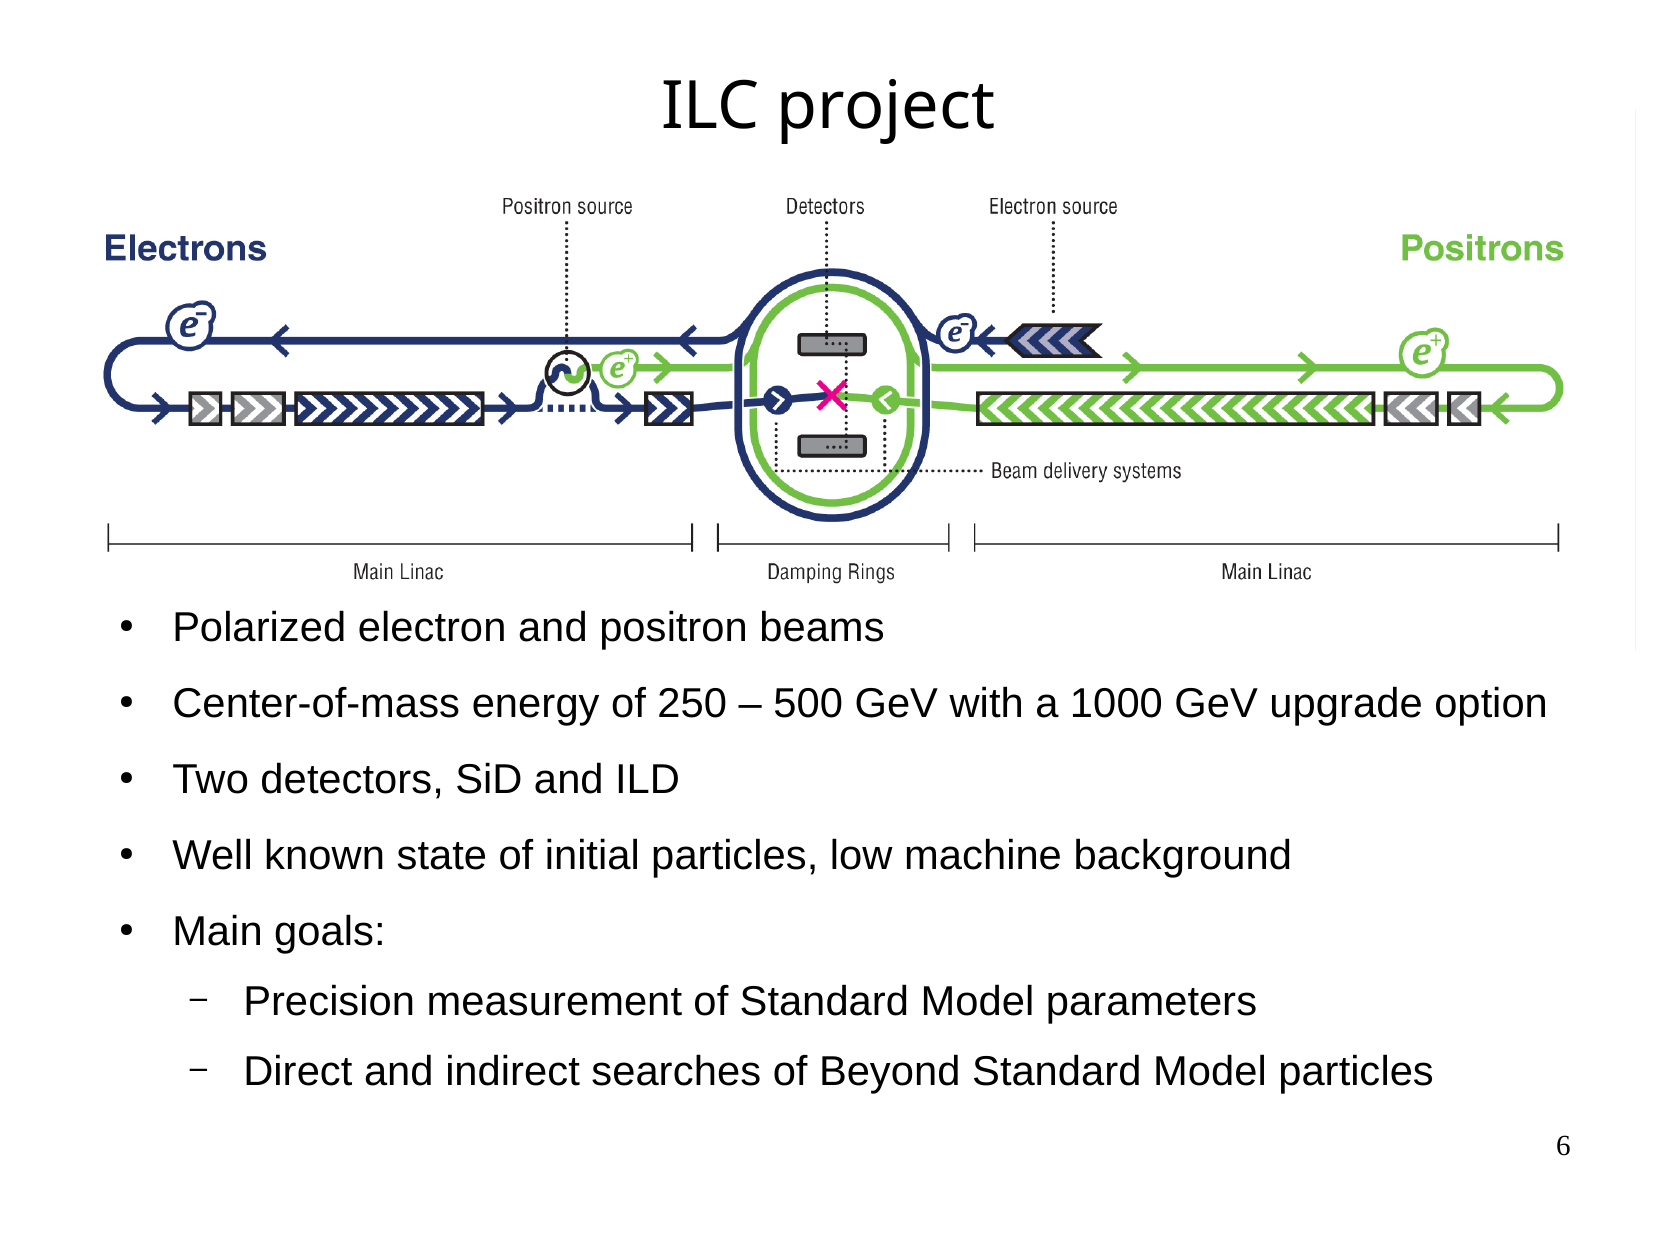

# ILC project
Polarized electron and positron beams
Center-of-mass energy of 250 – 500 GeV with a 1000 GeV upgrade option
Two detectors, SiD and ILD
Well known state of initial particles, low machine background
Main goals:
Precision measurement of Standard Model parameters
Direct and indirect searches of Beyond Standard Model particles
6